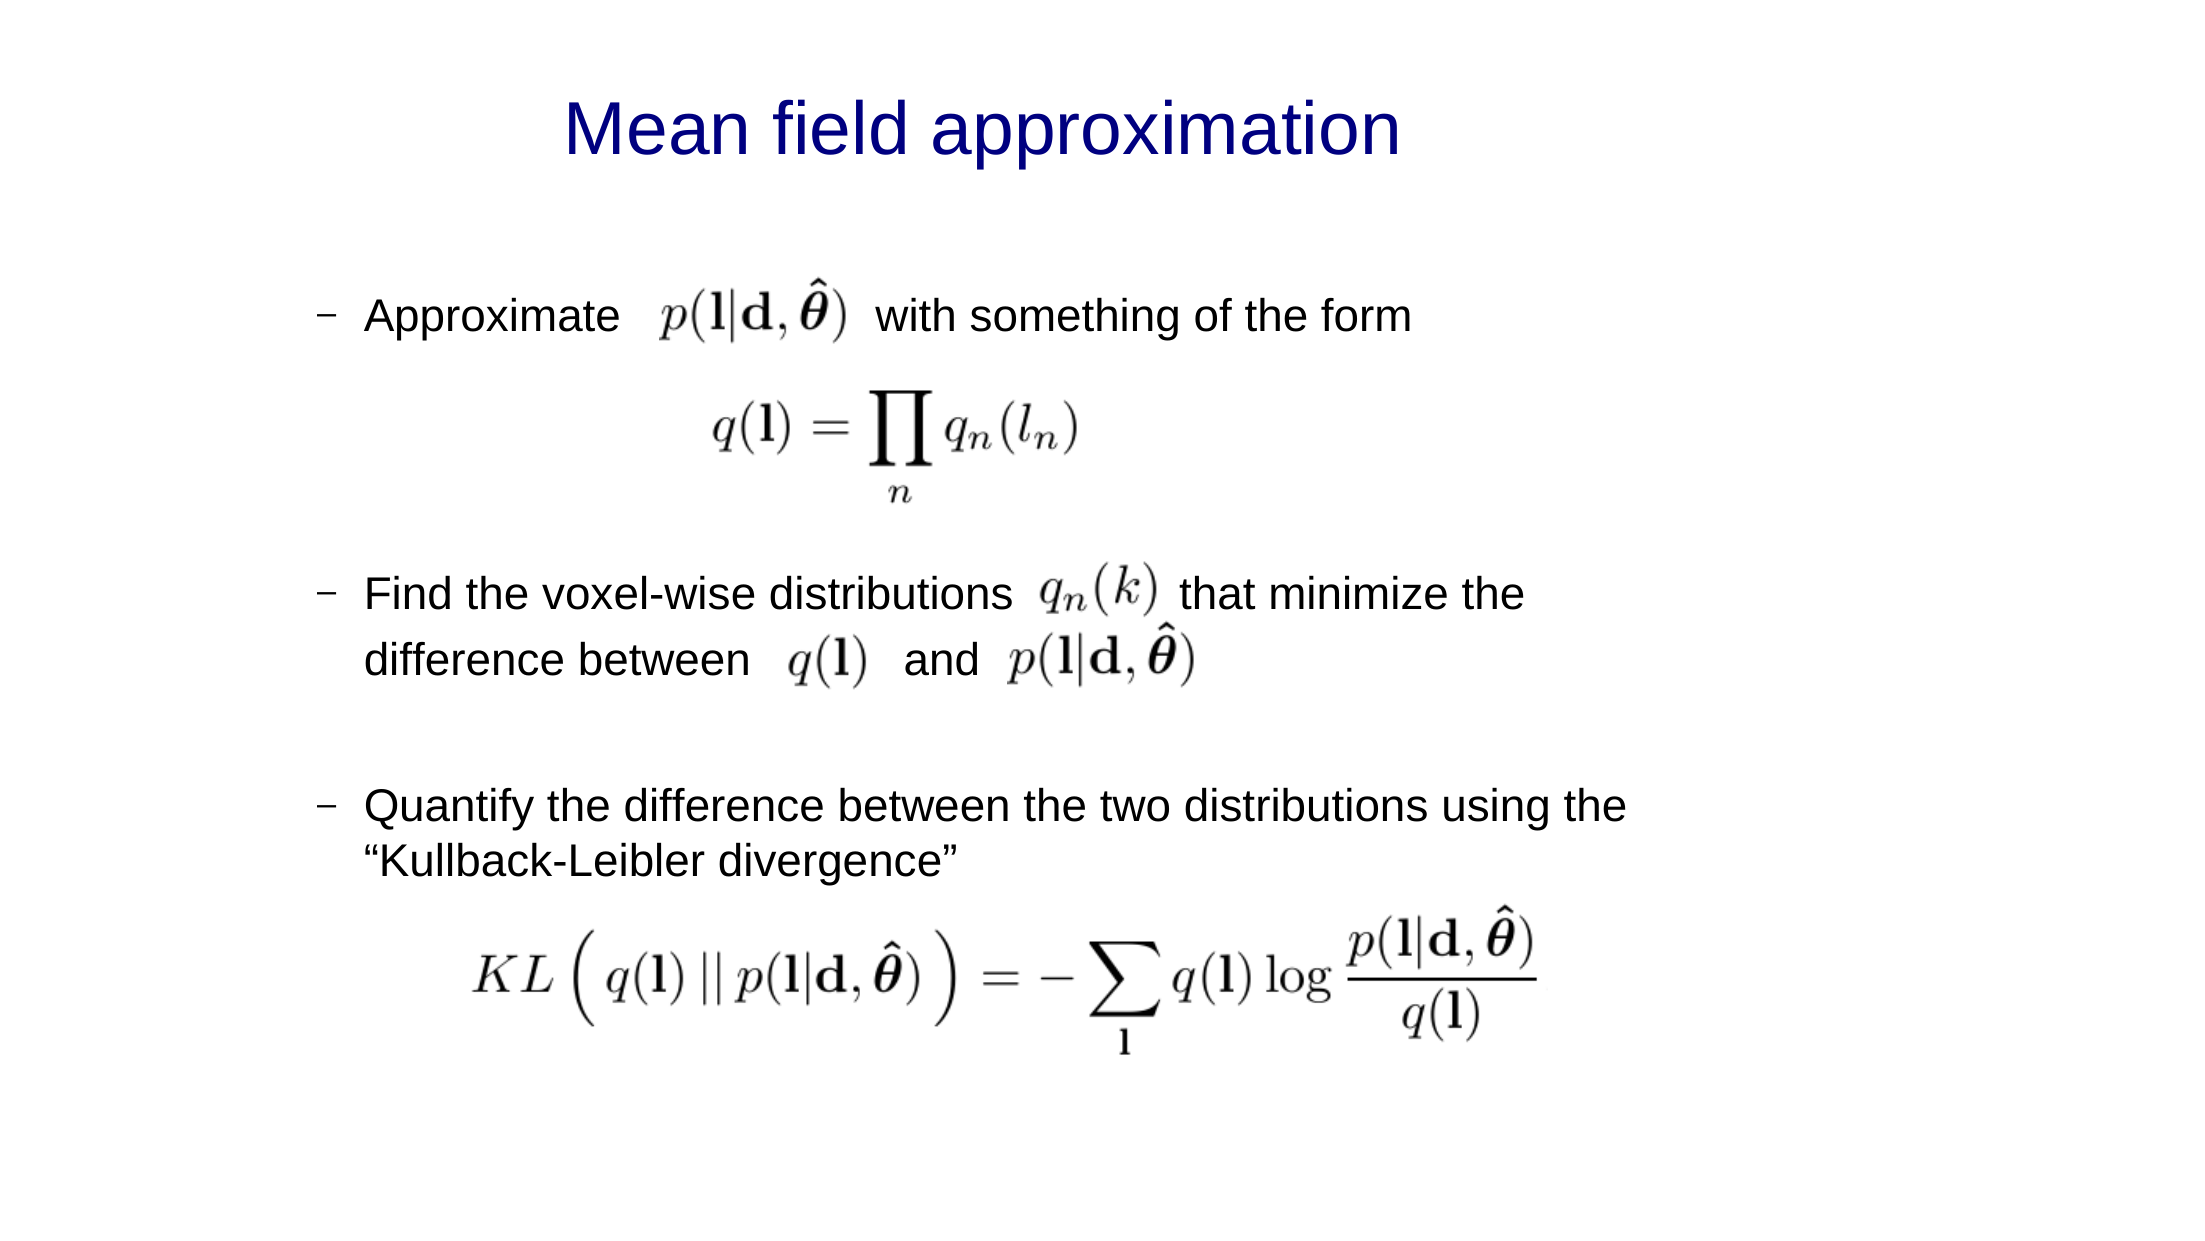

# Mean field approximation
Approximate with something of the form
Find the voxel-wise distributions that minimize the
difference between and
Quantify the difference between the two distributions using the “Kullback-Leibler divergence”